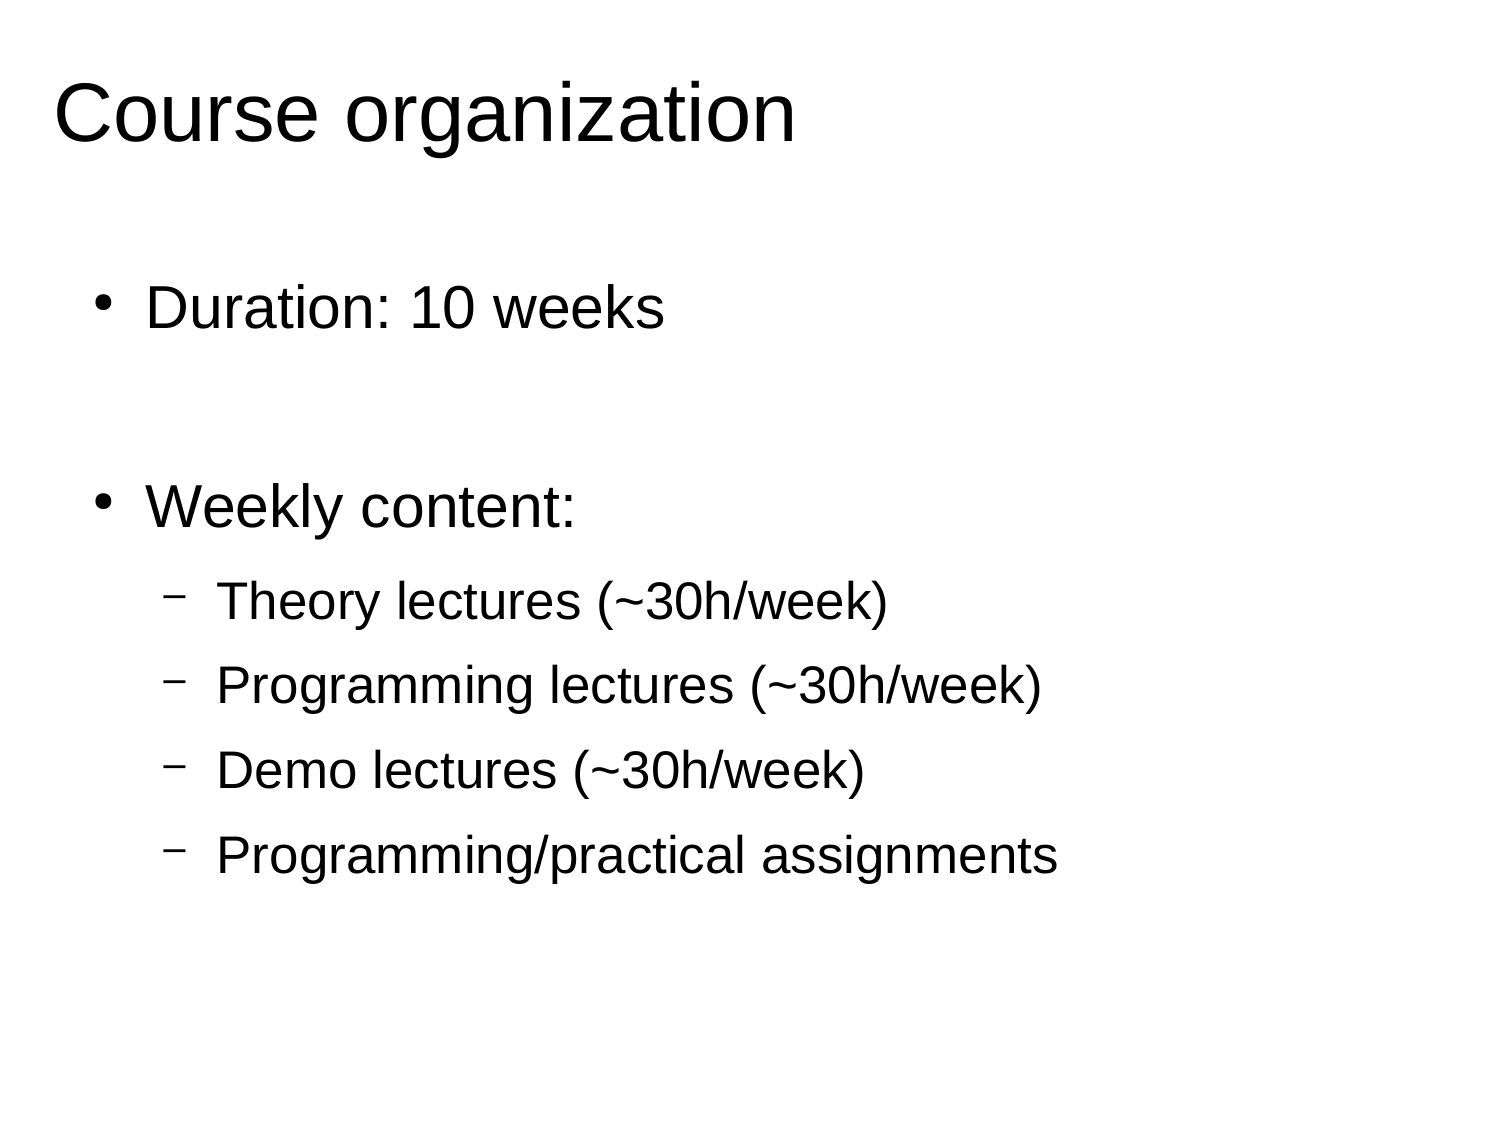

# Course organization
Duration: 10 weeks
Weekly content:
Theory lectures (~30h/week)
Programming lectures (~30h/week)
Demo lectures (~30h/week)
Programming/practical assignments